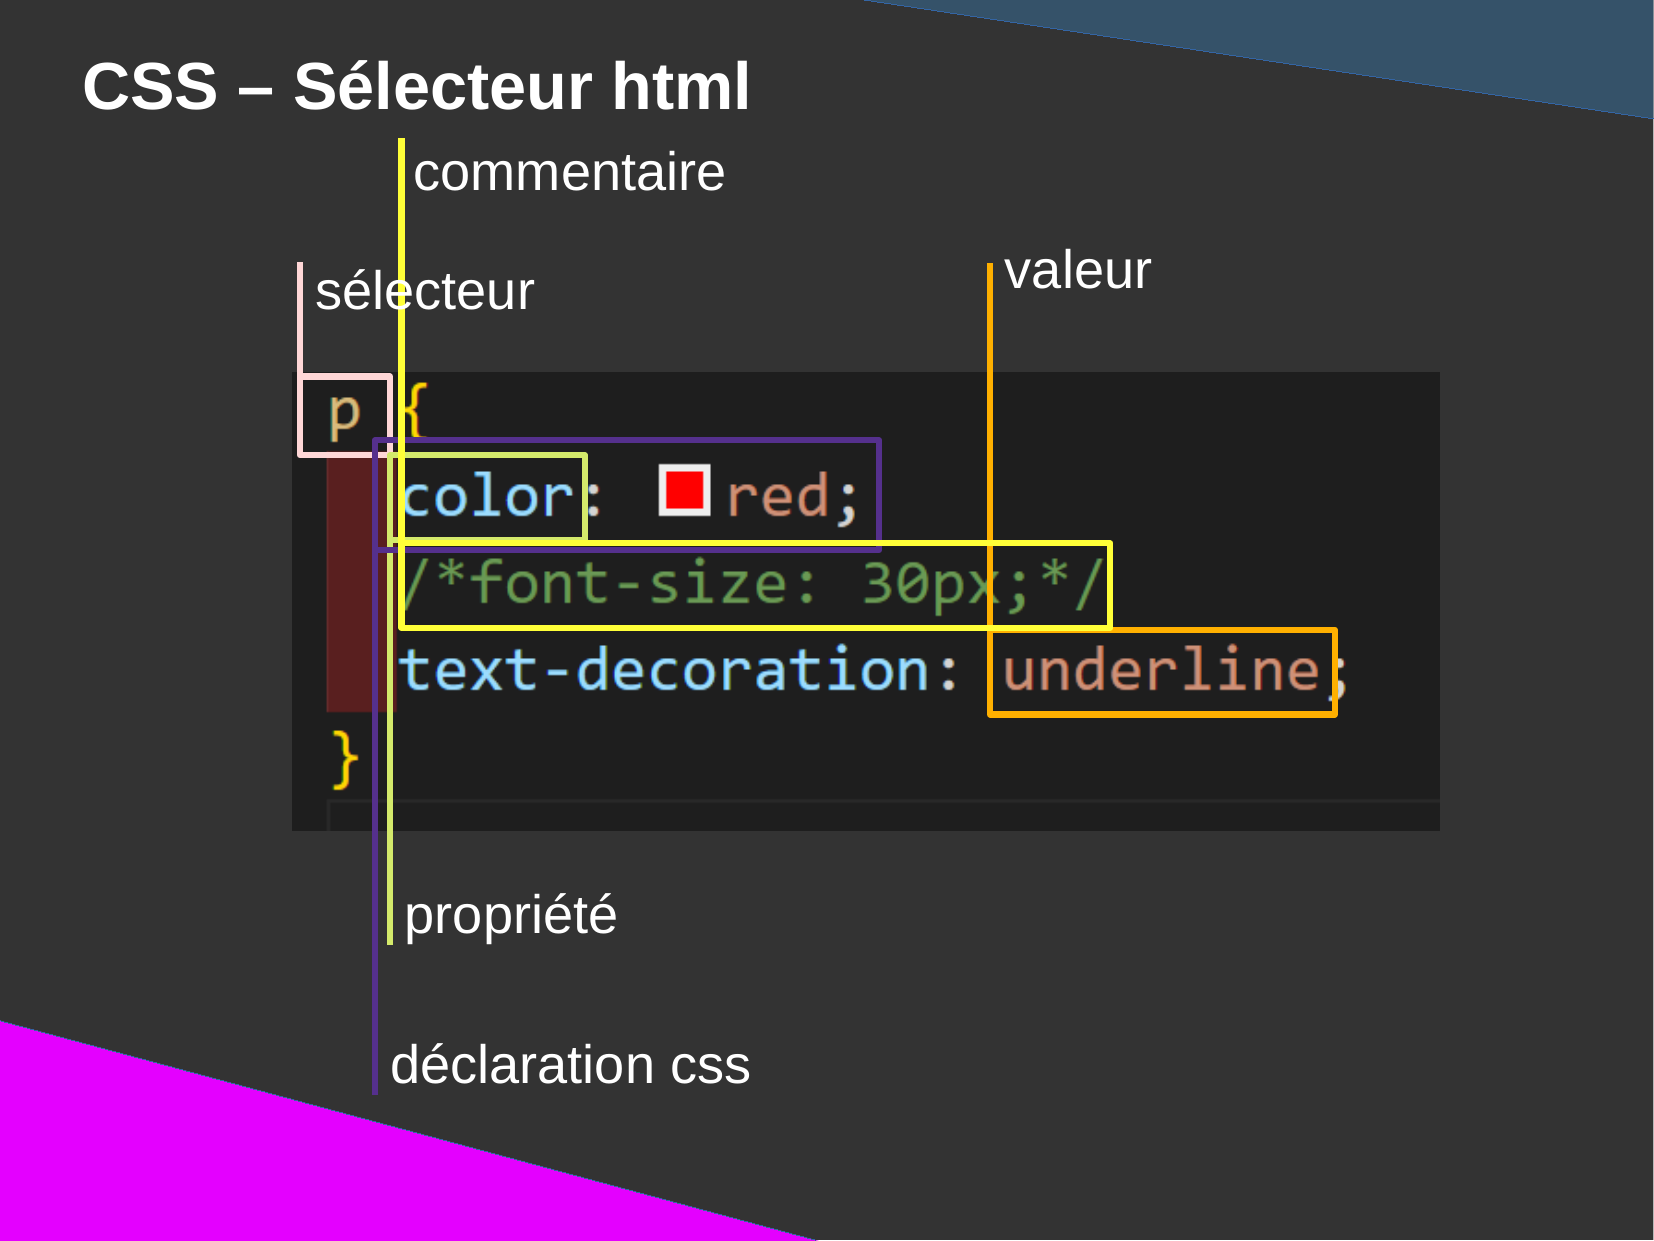

# CSS – Sélecteur html
commentaire
valeur
sélecteur
propriété
déclaration css